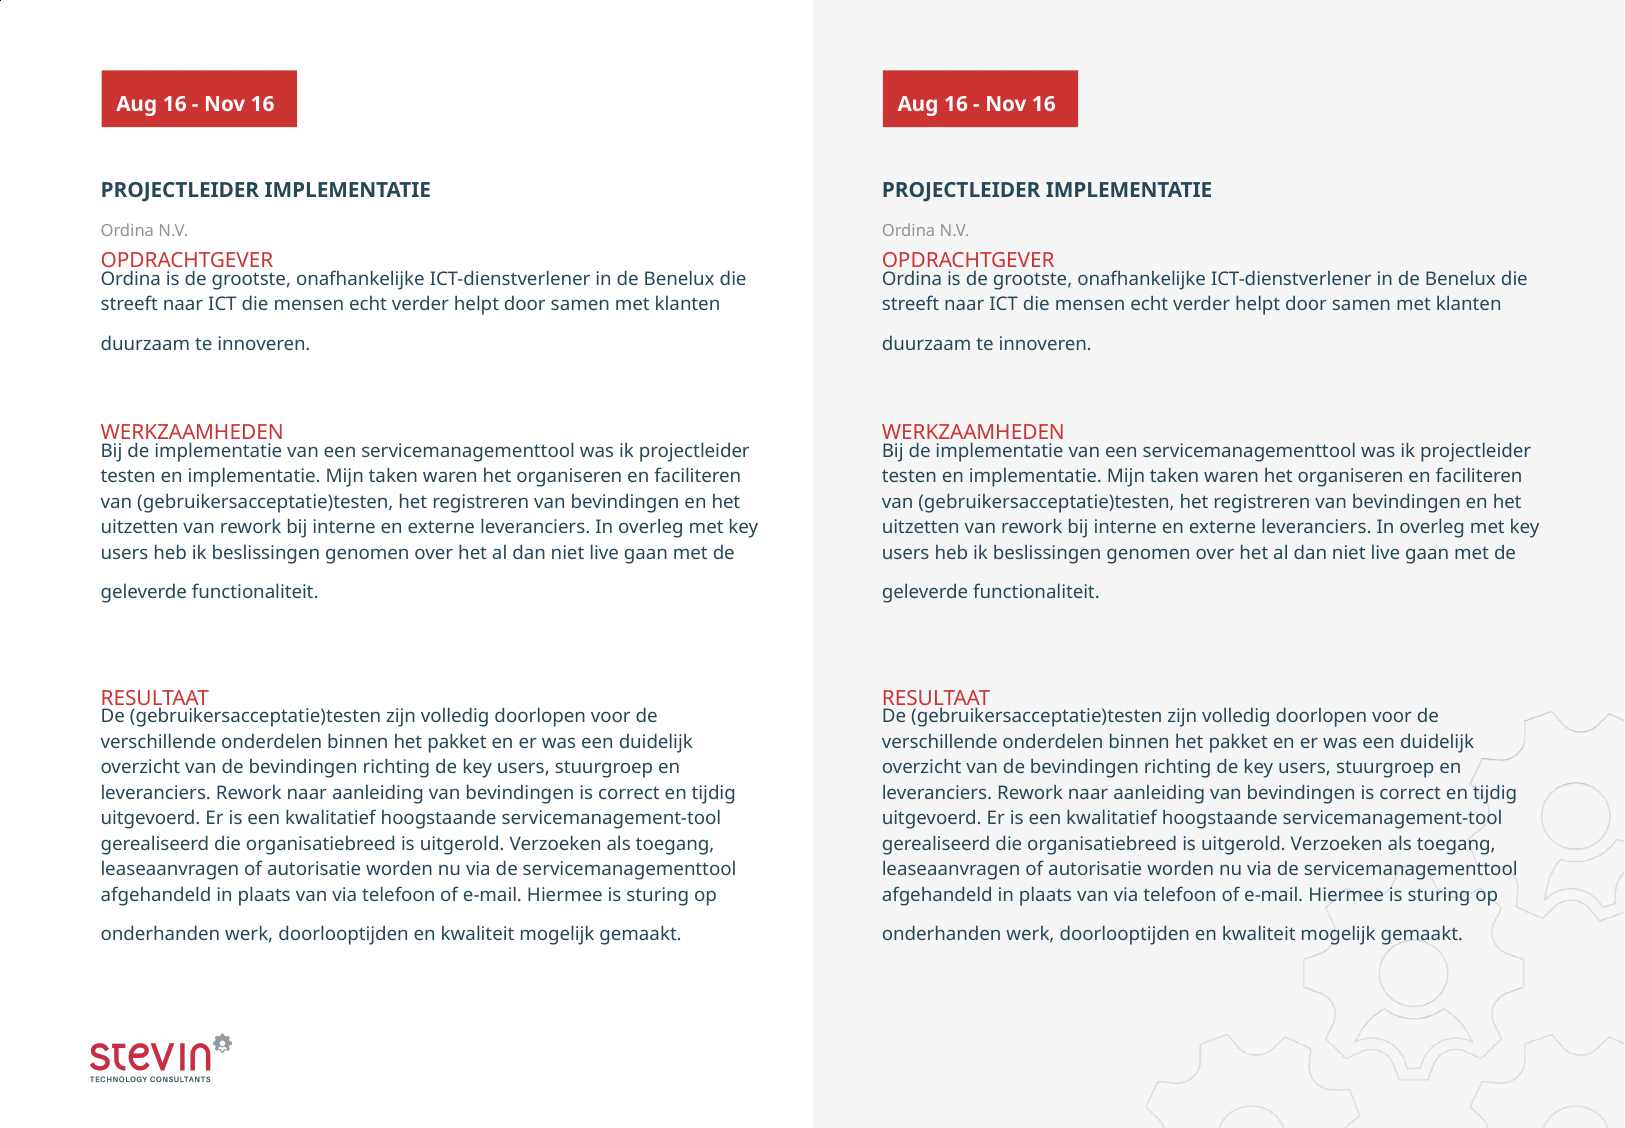

Aug 16 - Nov 16
Aug 16 - Nov 16
PROJECTLEIDER IMPLEMENTATIE
PROJECTLEIDER IMPLEMENTATIE
Ordina N.V.
Ordina N.V.
OPDRACHTGEVER
OPDRACHTGEVER
Ordina is de grootste, onafhankelijke ICT-dienstverlener in de Benelux die streeft naar ICT die mensen echt verder helpt door samen met klanten duurzaam te innoveren.
Ordina is de grootste, onafhankelijke ICT-dienstverlener in de Benelux die streeft naar ICT die mensen echt verder helpt door samen met klanten duurzaam te innoveren.
WERKZAAMHEDEN
WERKZAAMHEDEN
Bij de implementatie van een servicemanagementtool was ik projectleider testen en implementatie. Mijn taken waren het organiseren en faciliteren van (gebruikersacceptatie)testen, het registreren van bevindingen en het uitzetten van rework bij interne en externe leveranciers. In overleg met key users heb ik beslissingen genomen over het al dan niet live gaan met de geleverde functionaliteit.
Bij de implementatie van een servicemanagementtool was ik projectleider testen en implementatie. Mijn taken waren het organiseren en faciliteren van (gebruikersacceptatie)testen, het registreren van bevindingen en het uitzetten van rework bij interne en externe leveranciers. In overleg met key users heb ik beslissingen genomen over het al dan niet live gaan met de geleverde functionaliteit.
RESULTAAT
RESULTAAT
De (gebruikersacceptatie)testen zijn volledig doorlopen voor de verschillende onderdelen binnen het pakket en er was een duidelijk overzicht van de bevindingen richting de key users, stuurgroep en leveranciers. Rework naar aanleiding van bevindingen is correct en tijdig uitgevoerd. Er is een kwalitatief hoogstaande servicemanagement-tool gerealiseerd die organisatiebreed is uitgerold. Verzoeken als toegang, leaseaanvragen of autorisatie worden nu via de servicemanagementtool afgehandeld in plaats van via telefoon of e-mail. Hiermee is sturing op onderhanden werk, doorlooptijden en kwaliteit mogelijk gemaakt.
De (gebruikersacceptatie)testen zijn volledig doorlopen voor de verschillende onderdelen binnen het pakket en er was een duidelijk overzicht van de bevindingen richting de key users, stuurgroep en leveranciers. Rework naar aanleiding van bevindingen is correct en tijdig uitgevoerd. Er is een kwalitatief hoogstaande servicemanagement-tool gerealiseerd die organisatiebreed is uitgerold. Verzoeken als toegang, leaseaanvragen of autorisatie worden nu via de servicemanagementtool afgehandeld in plaats van via telefoon of e-mail. Hiermee is sturing op onderhanden werk, doorlooptijden en kwaliteit mogelijk gemaakt.